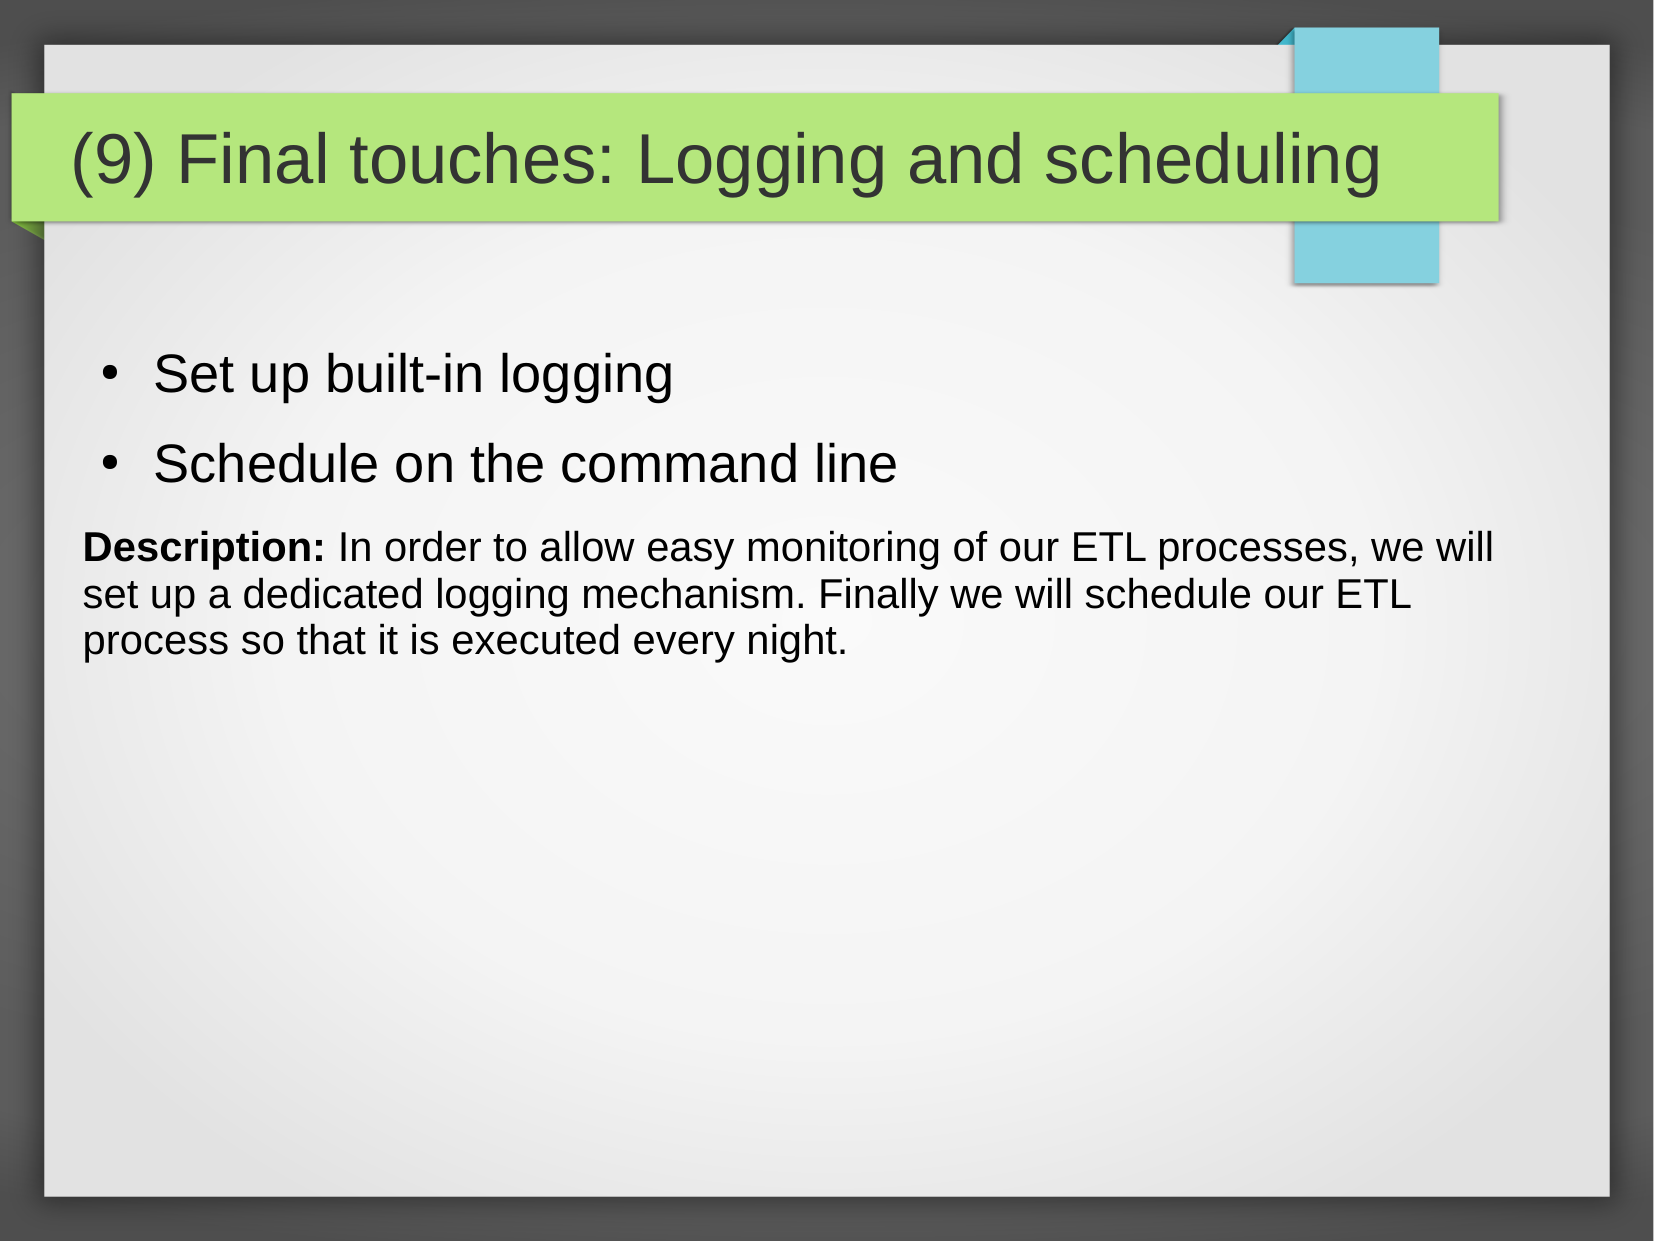

# (9) Final touches: Logging and scheduling
Set up built-in logging
Schedule on the command line
Description: In order to allow easy monitoring of our ETL processes, we will set up a dedicated logging mechanism. Finally we will schedule our ETL process so that it is executed every night.